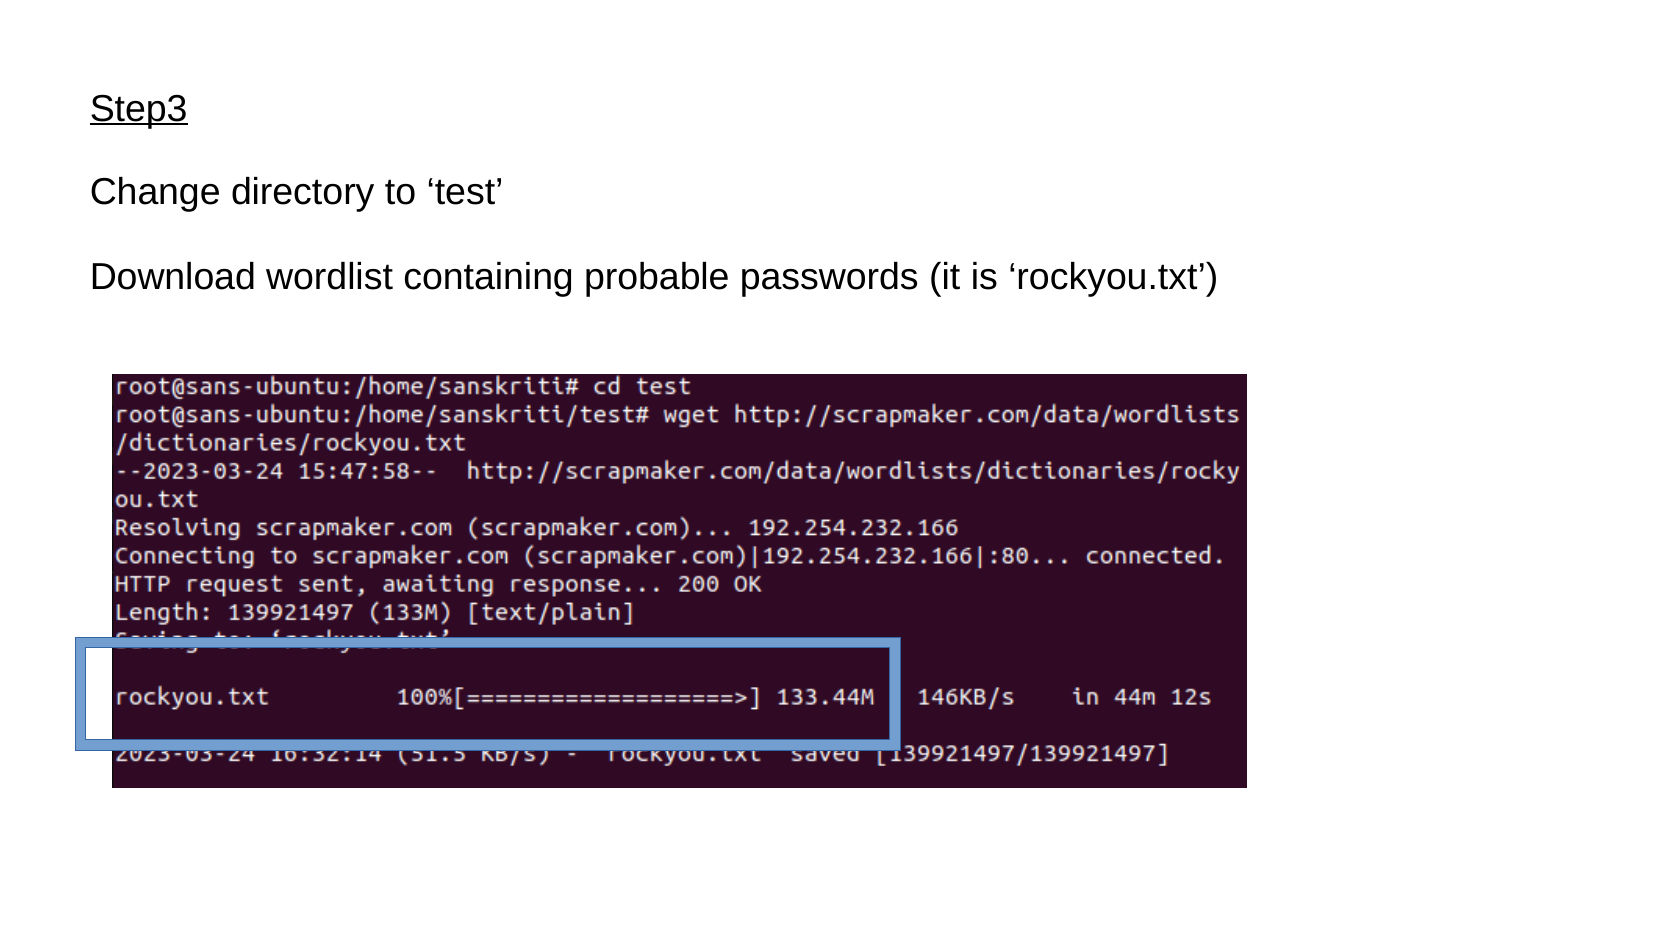

Step3
Change directory to ‘test’
Download wordlist containing probable passwords (it is ‘rockyou.txt’)